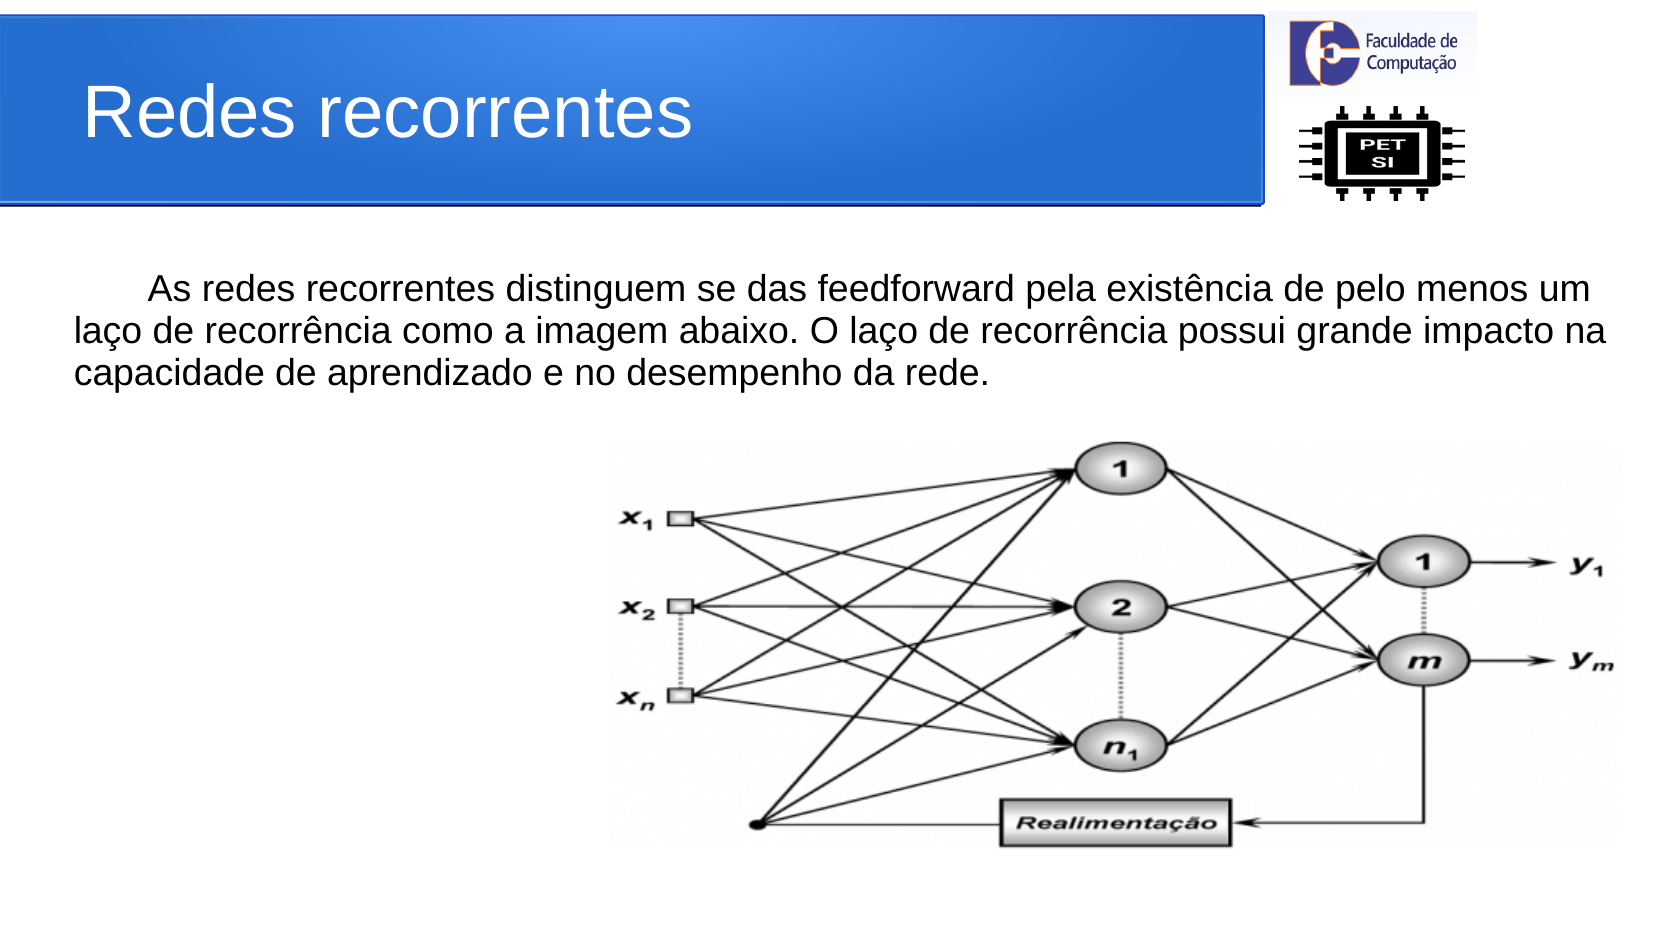

# Redes recorrentes
	As redes recorrentes distinguem se das feedforward pela existência de pelo menos um
laço de recorrência como a imagem abaixo. O laço de recorrência possui grande impacto na
capacidade de aprendizado e no desempenho da rede.